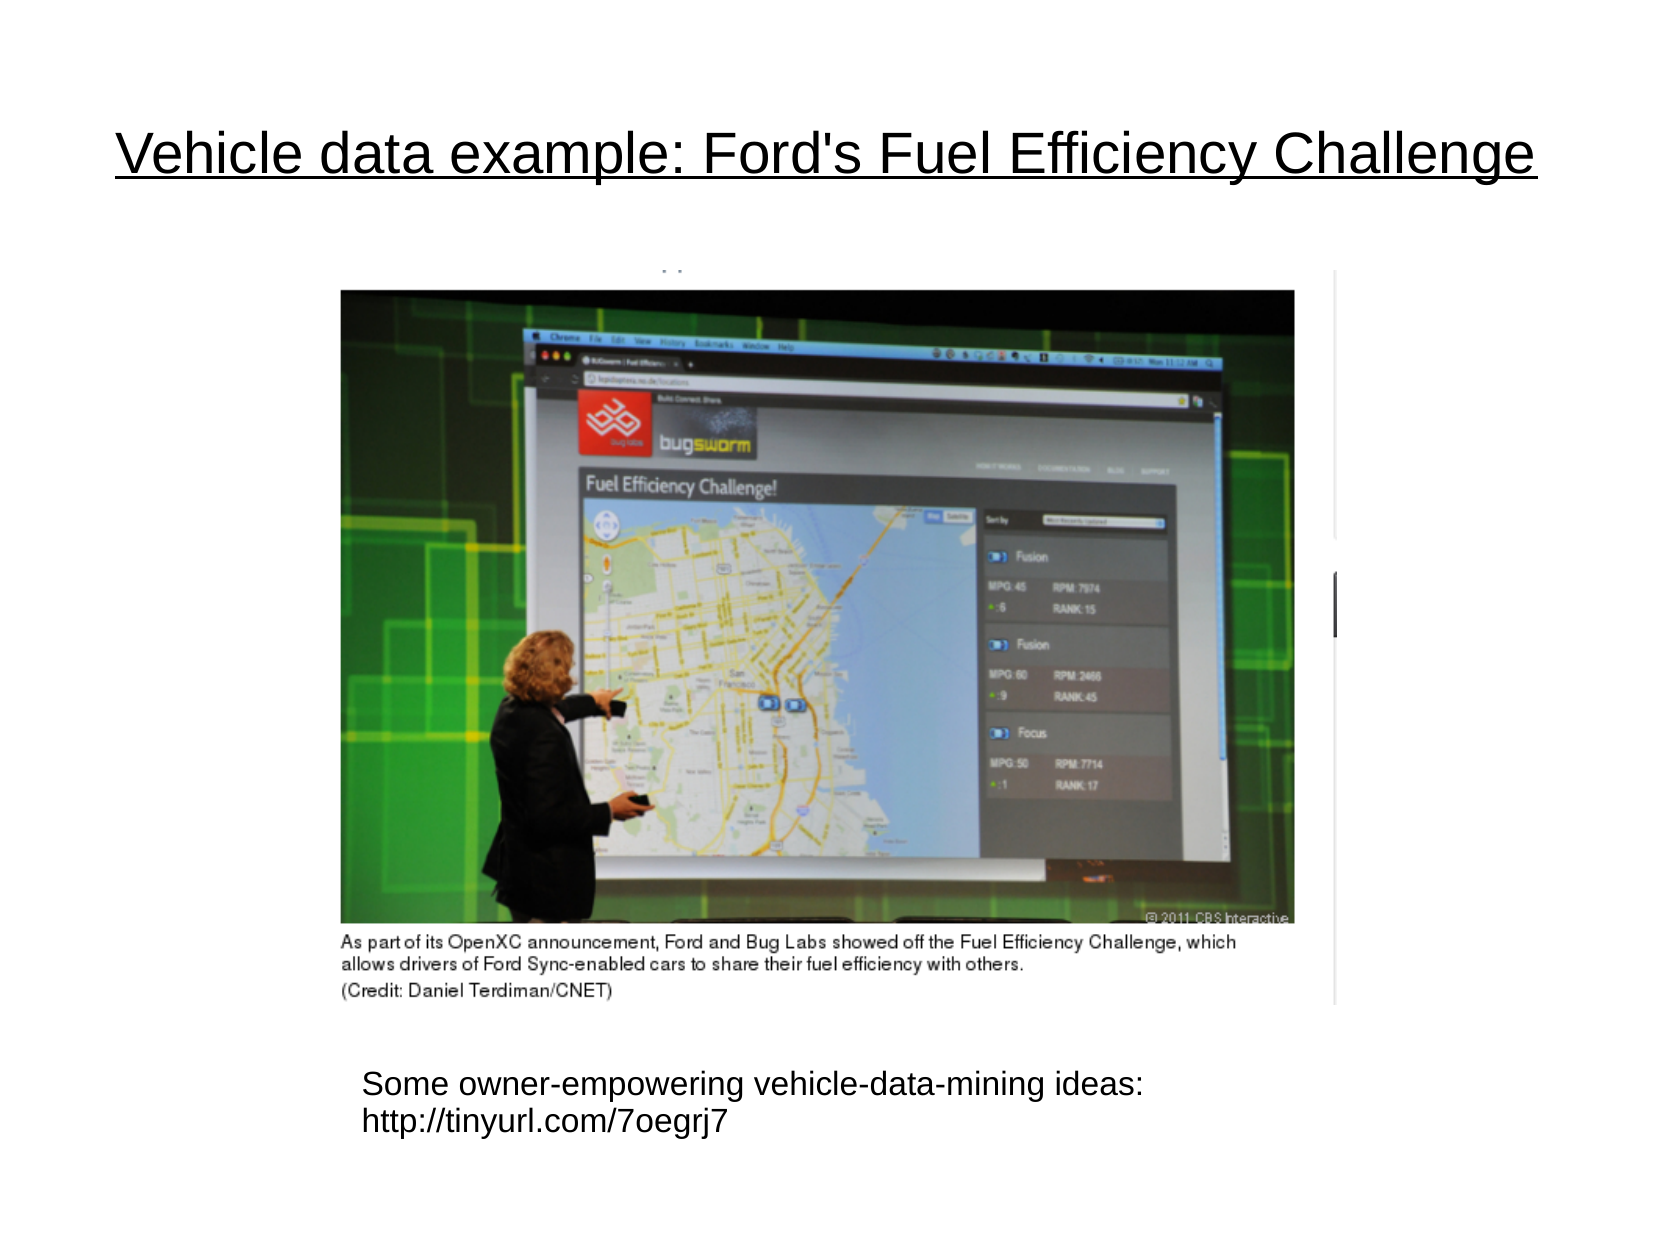

# Vehicle data example: Ford's Fuel Efficiency Challenge
Some owner-empowering vehicle-data-mining ideas: http://tinyurl.com/7oegrj7